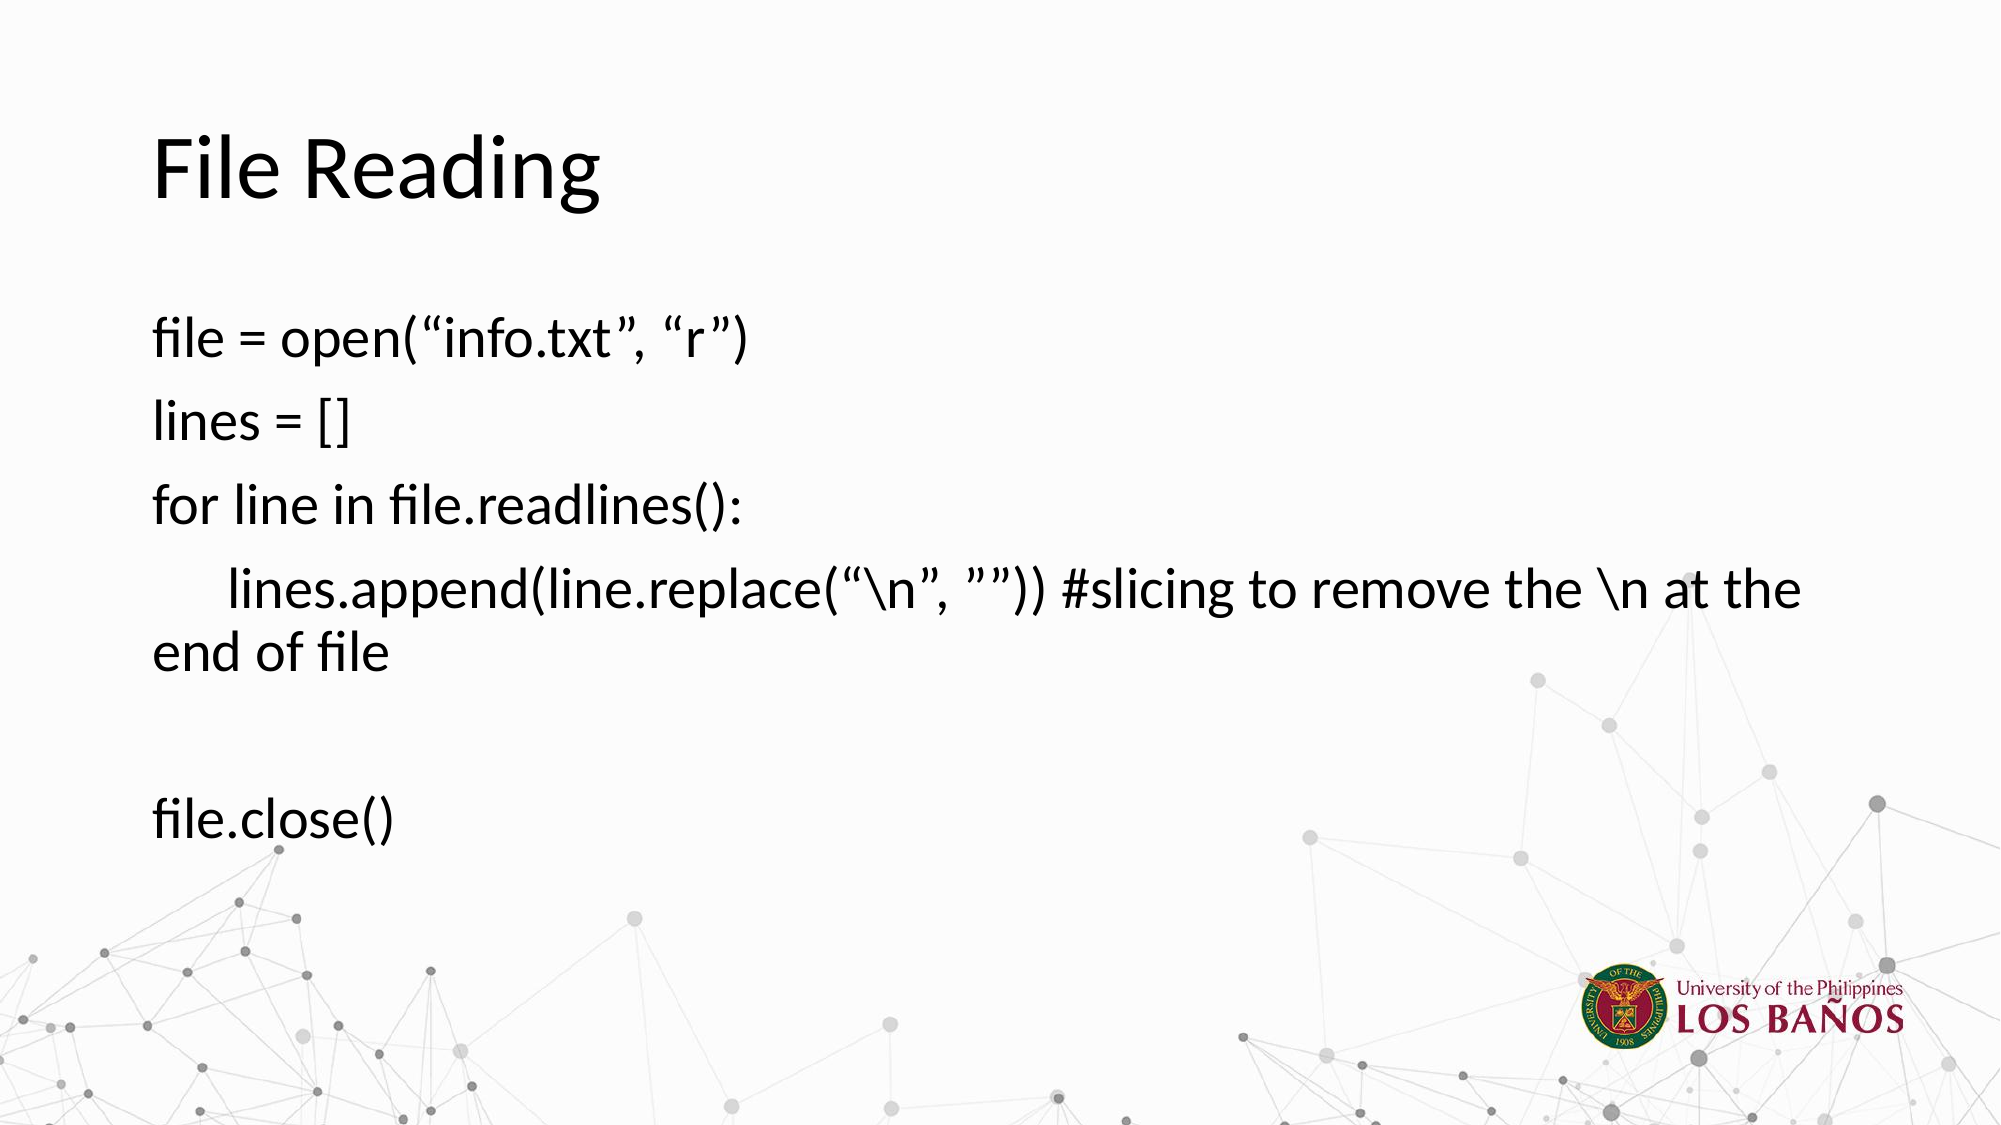

# File Reading
file = open(“info.txt”, “r”)
lines = []
for line in file.readlines():
	lines.append(line.replace(“\n”, ””)) #slicing to remove the \n at the end of file
file.close()